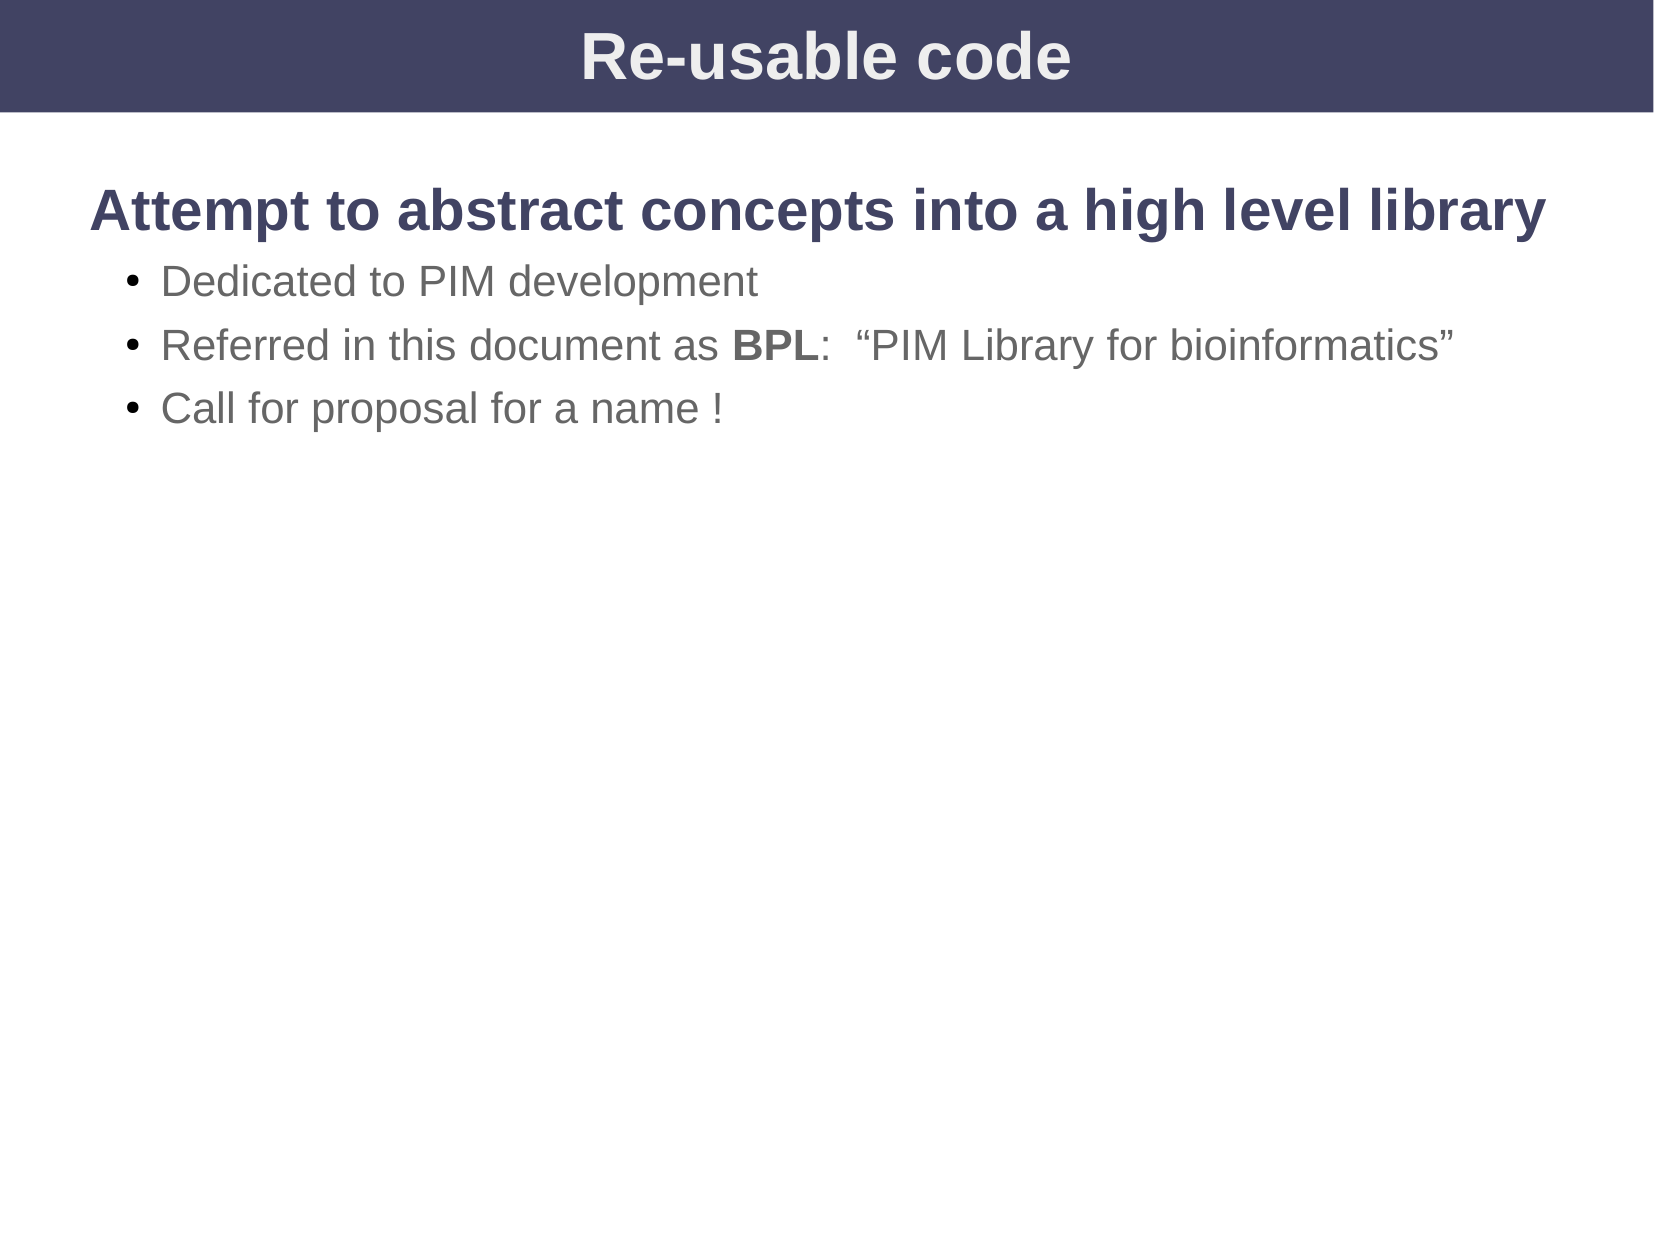

Re-usable code
Attempt to abstract concepts into a high level library
Dedicated to PIM development
Referred in this document as BPL: “PIM Library for bioinformatics”
Call for proposal for a name !